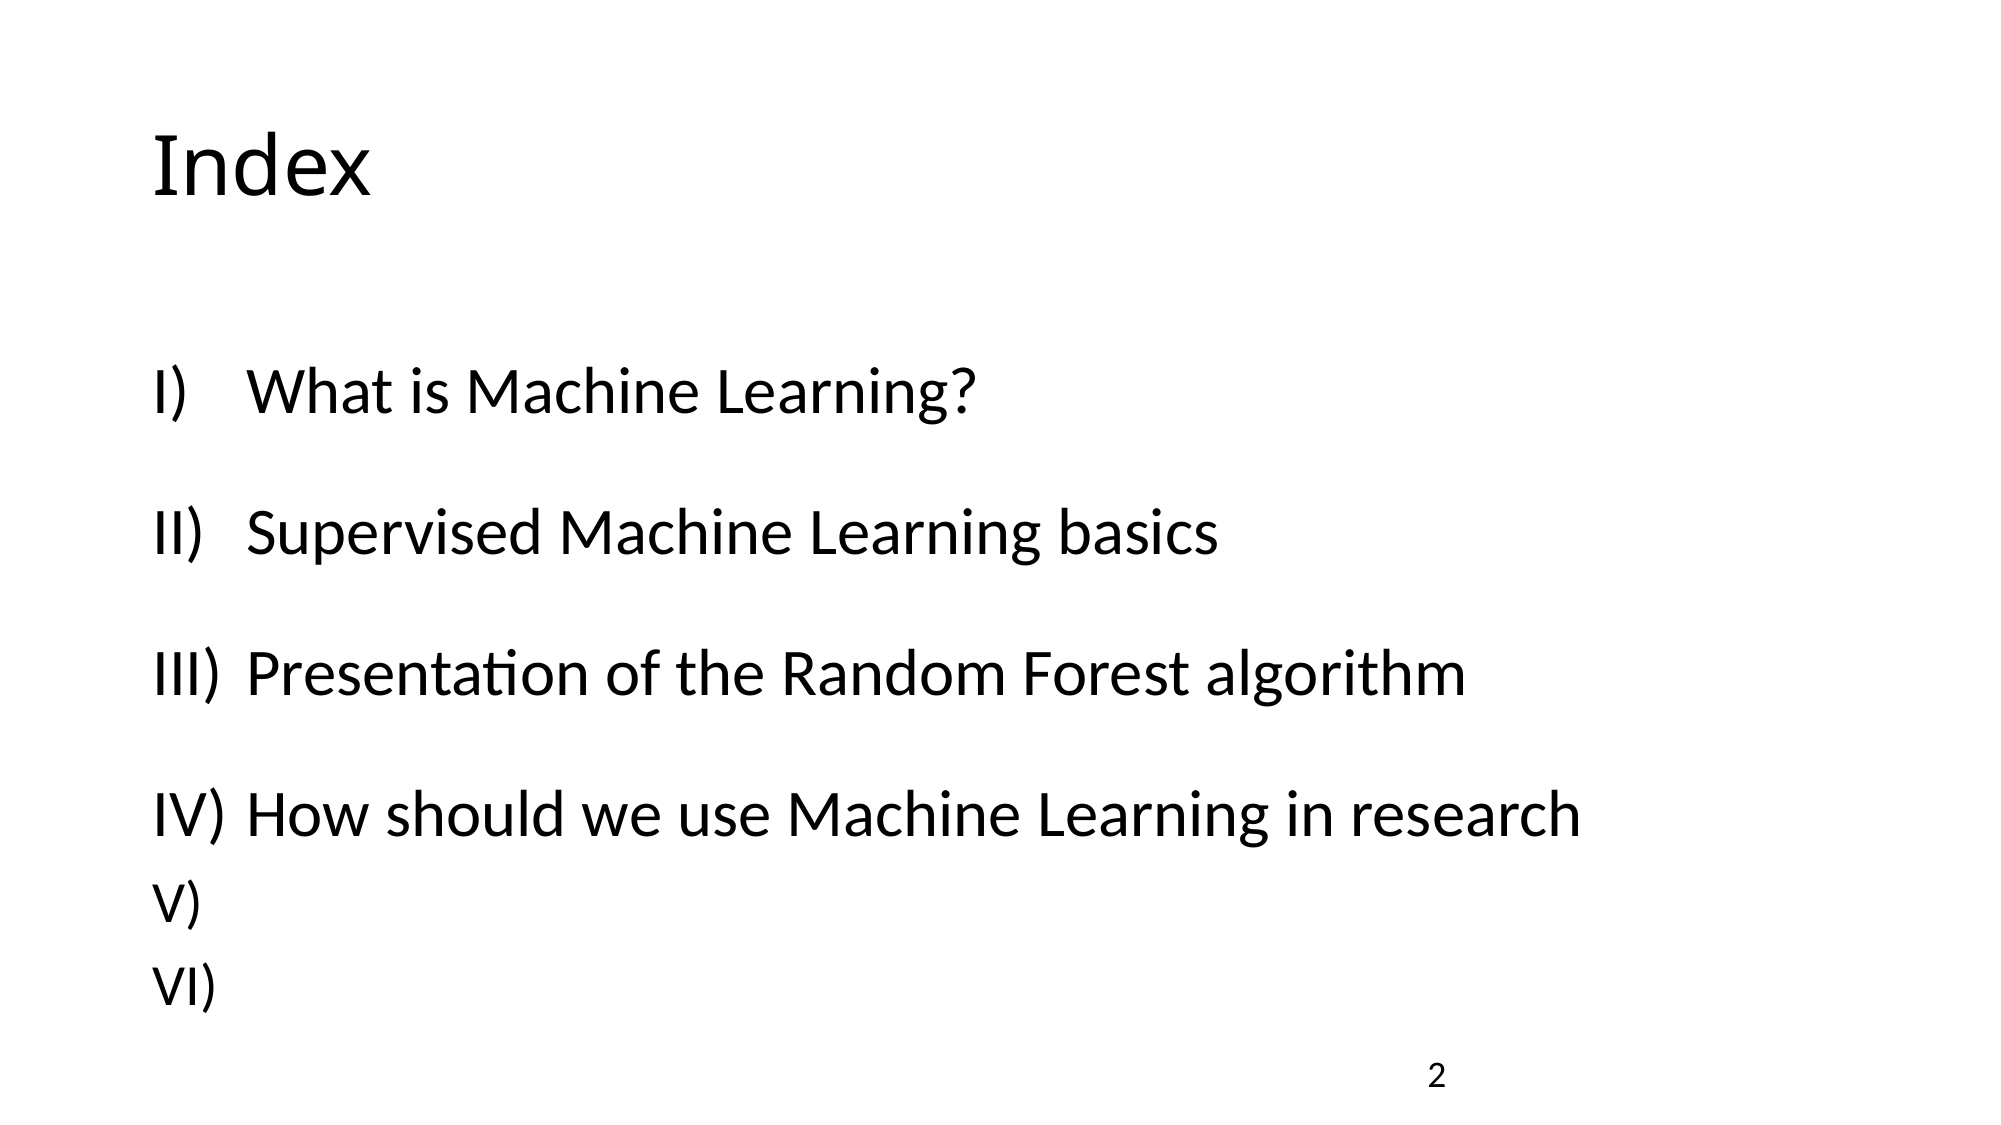

# Index
What is Machine Learning?
Supervised Machine Learning basics
Presentation of the Random Forest algorithm
How should we use Machine Learning in research
2